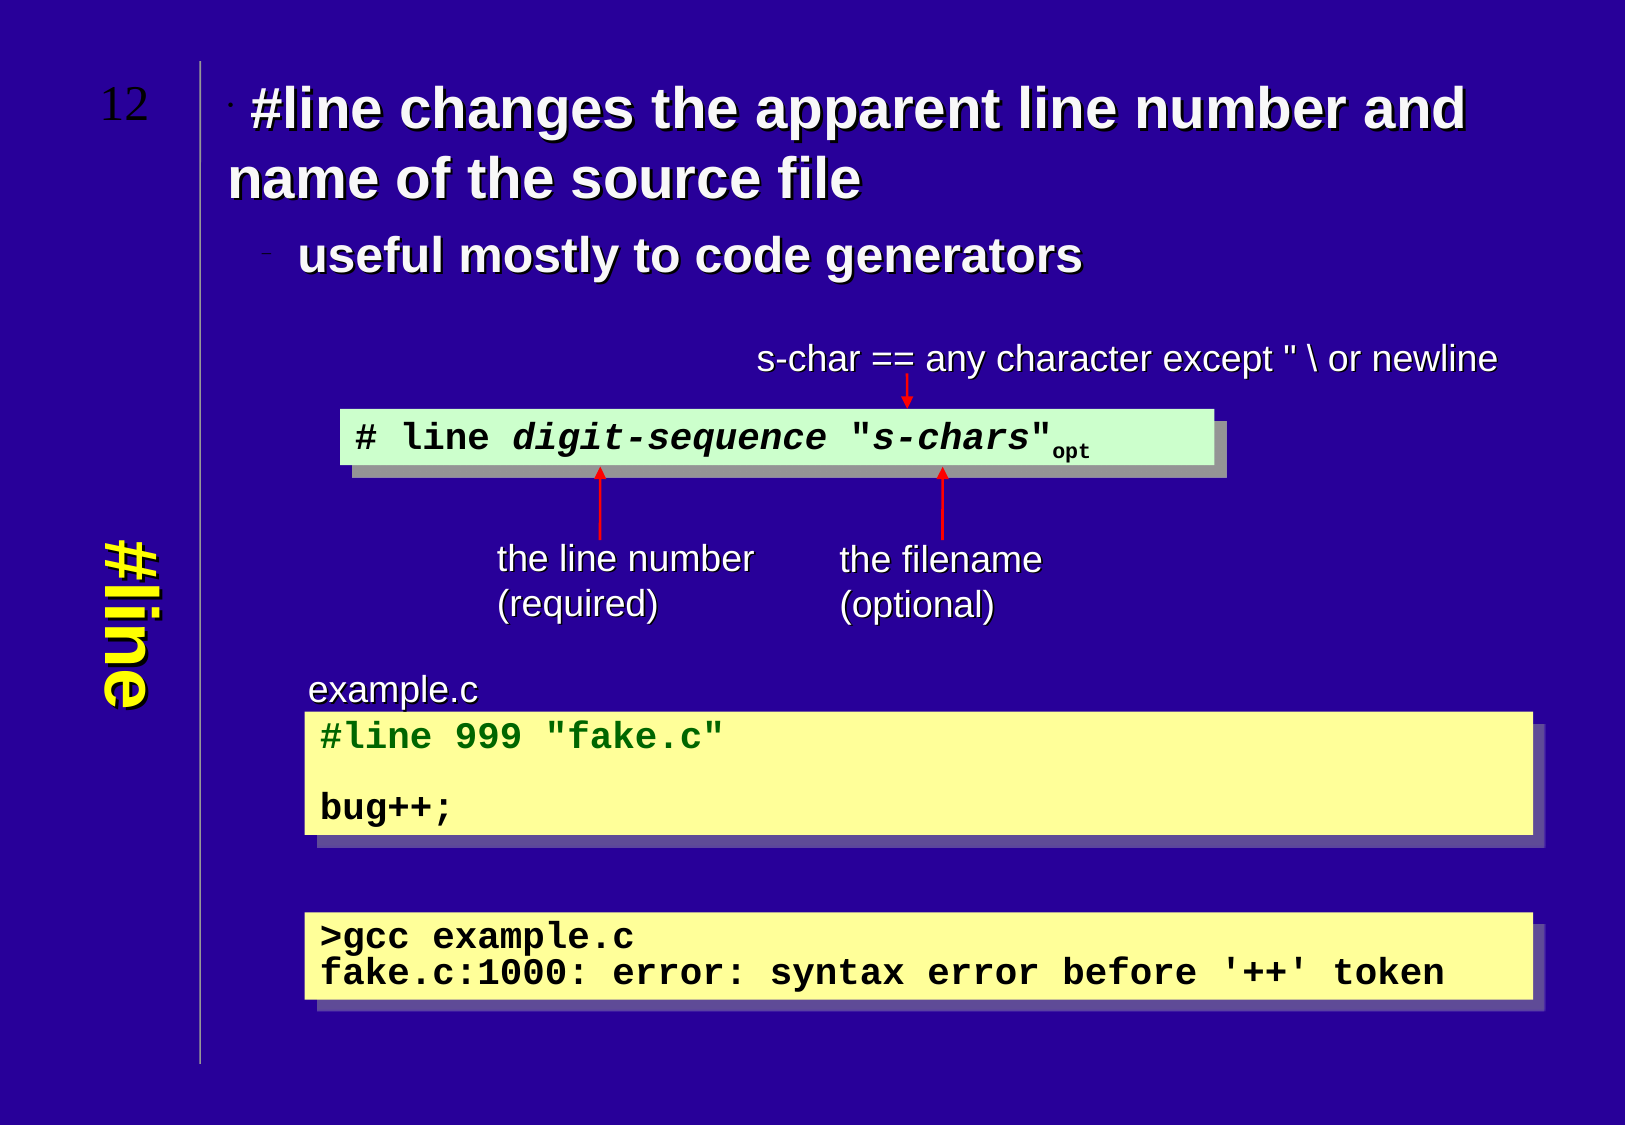

12
 #line changes the apparent line number and name of the source file
useful mostly to code generators
# #line
s-char == any character except " \ or newline
# line digit-sequence "s-chars"opt
the line number (required)
the filename (optional)
example.c
#line 999 "fake.c"
bug++;
>gcc example.c
fake.c:1000: error: syntax error before '++' token